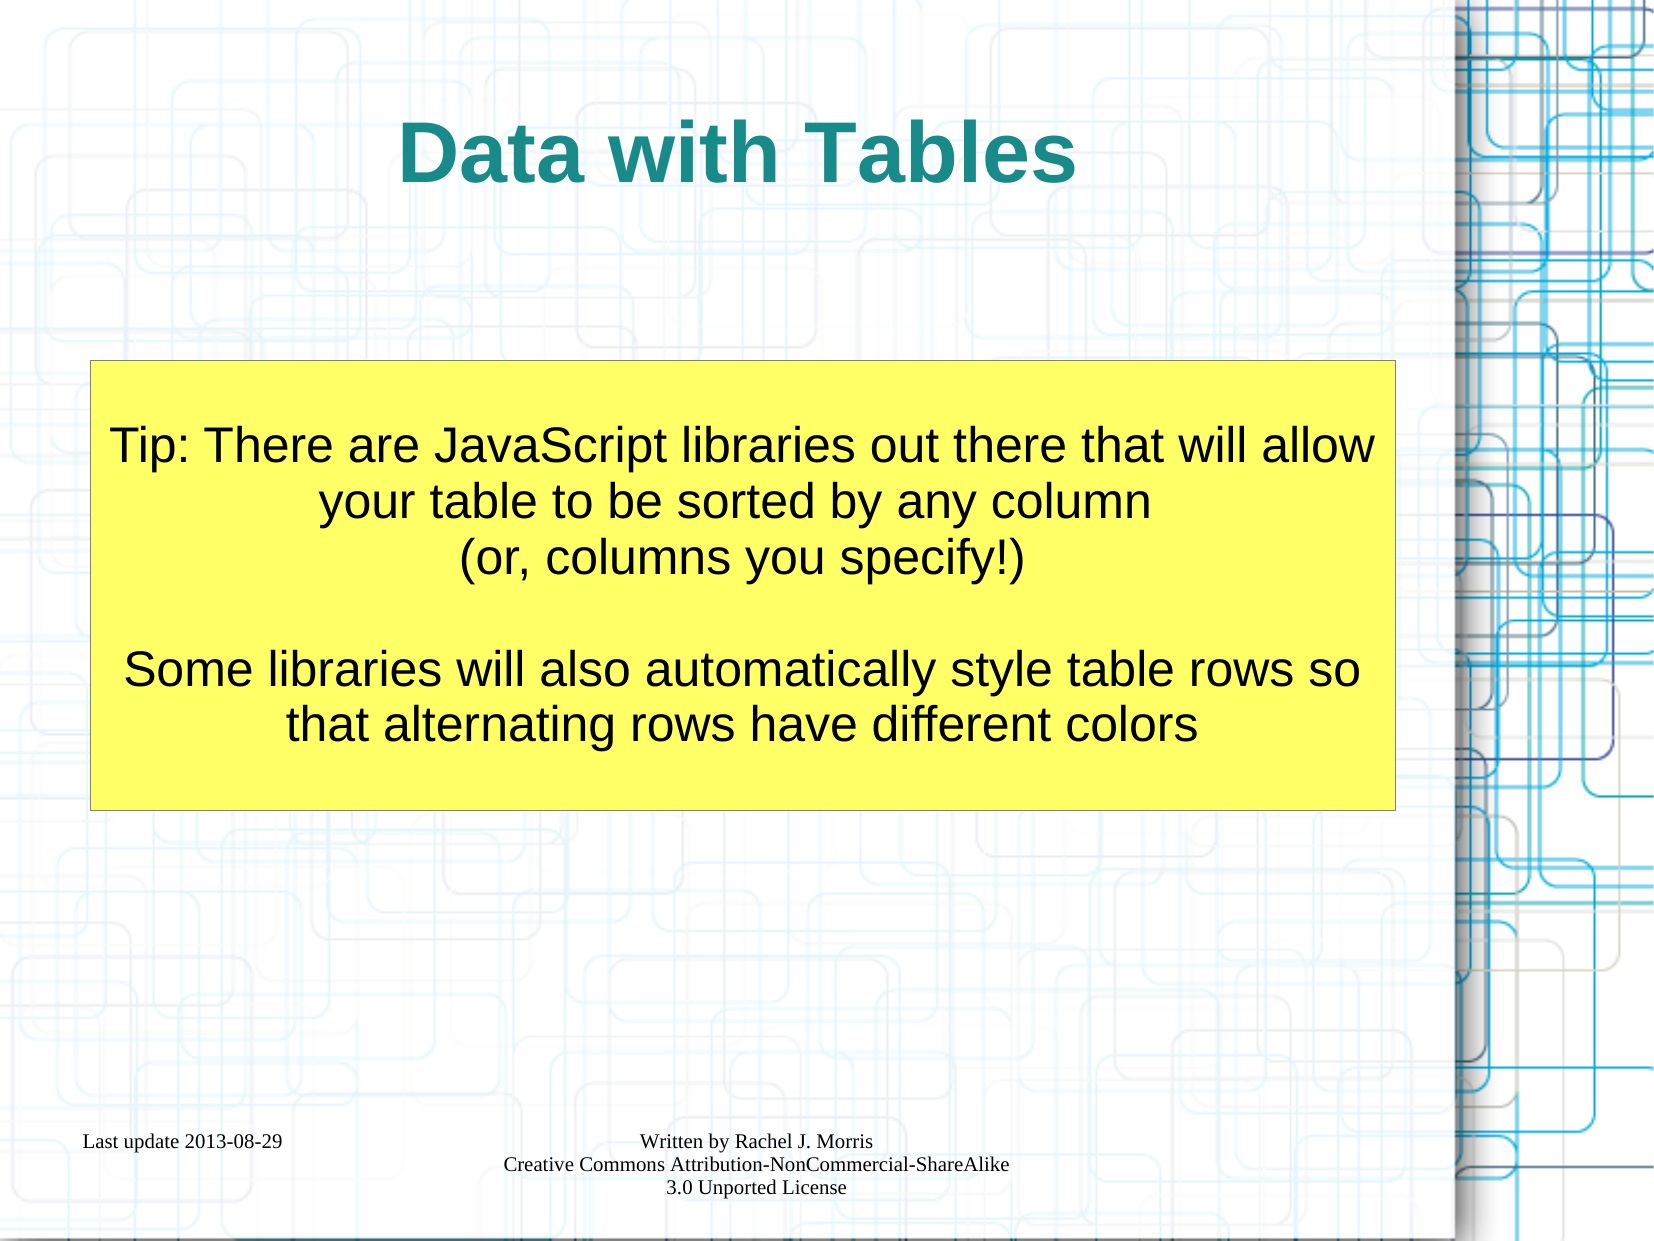

# Data with Tables
Tip: There are JavaScript libraries out there that will allow your table to be sorted by any column
(or, columns you specify!)
Some libraries will also automatically style table rows so that alternating rows have different colors